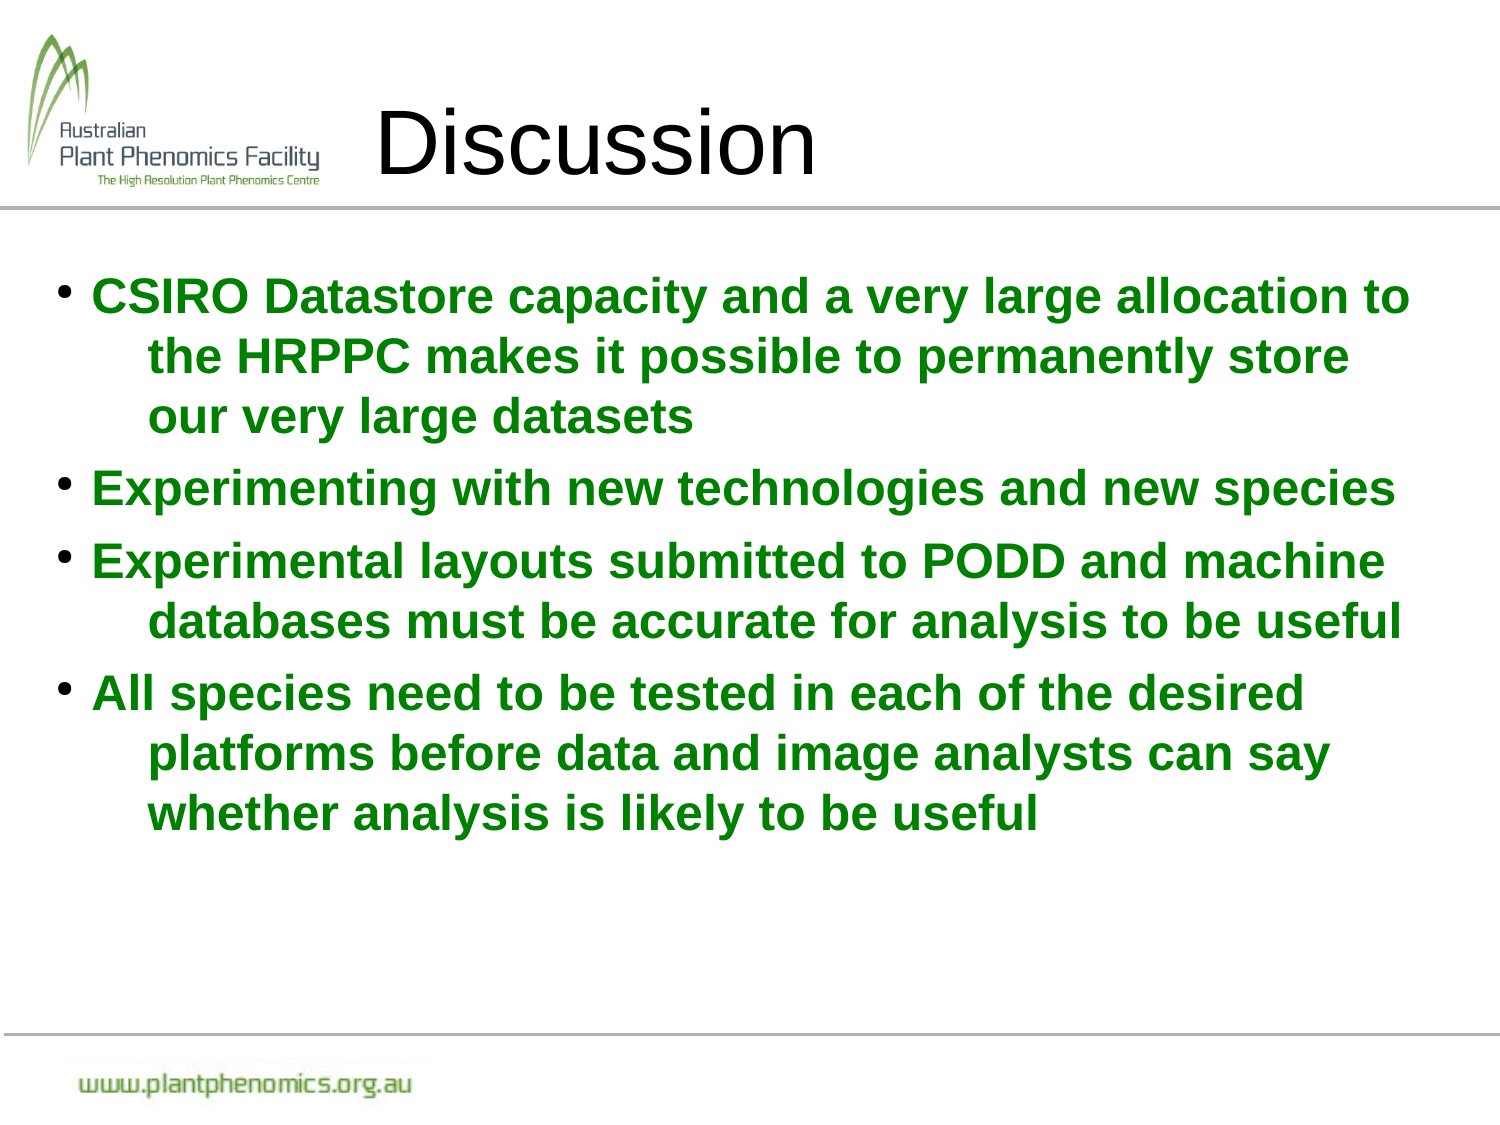

# Discussion
CSIRO Datastore capacity and a very large allocation to the HRPPC makes it possible to permanently store our very large datasets
Experimenting with new technologies and new species
Experimental layouts submitted to PODD and machine databases must be accurate for analysis to be useful
All species need to be tested in each of the desired platforms before data and image analysts can say whether analysis is likely to be useful